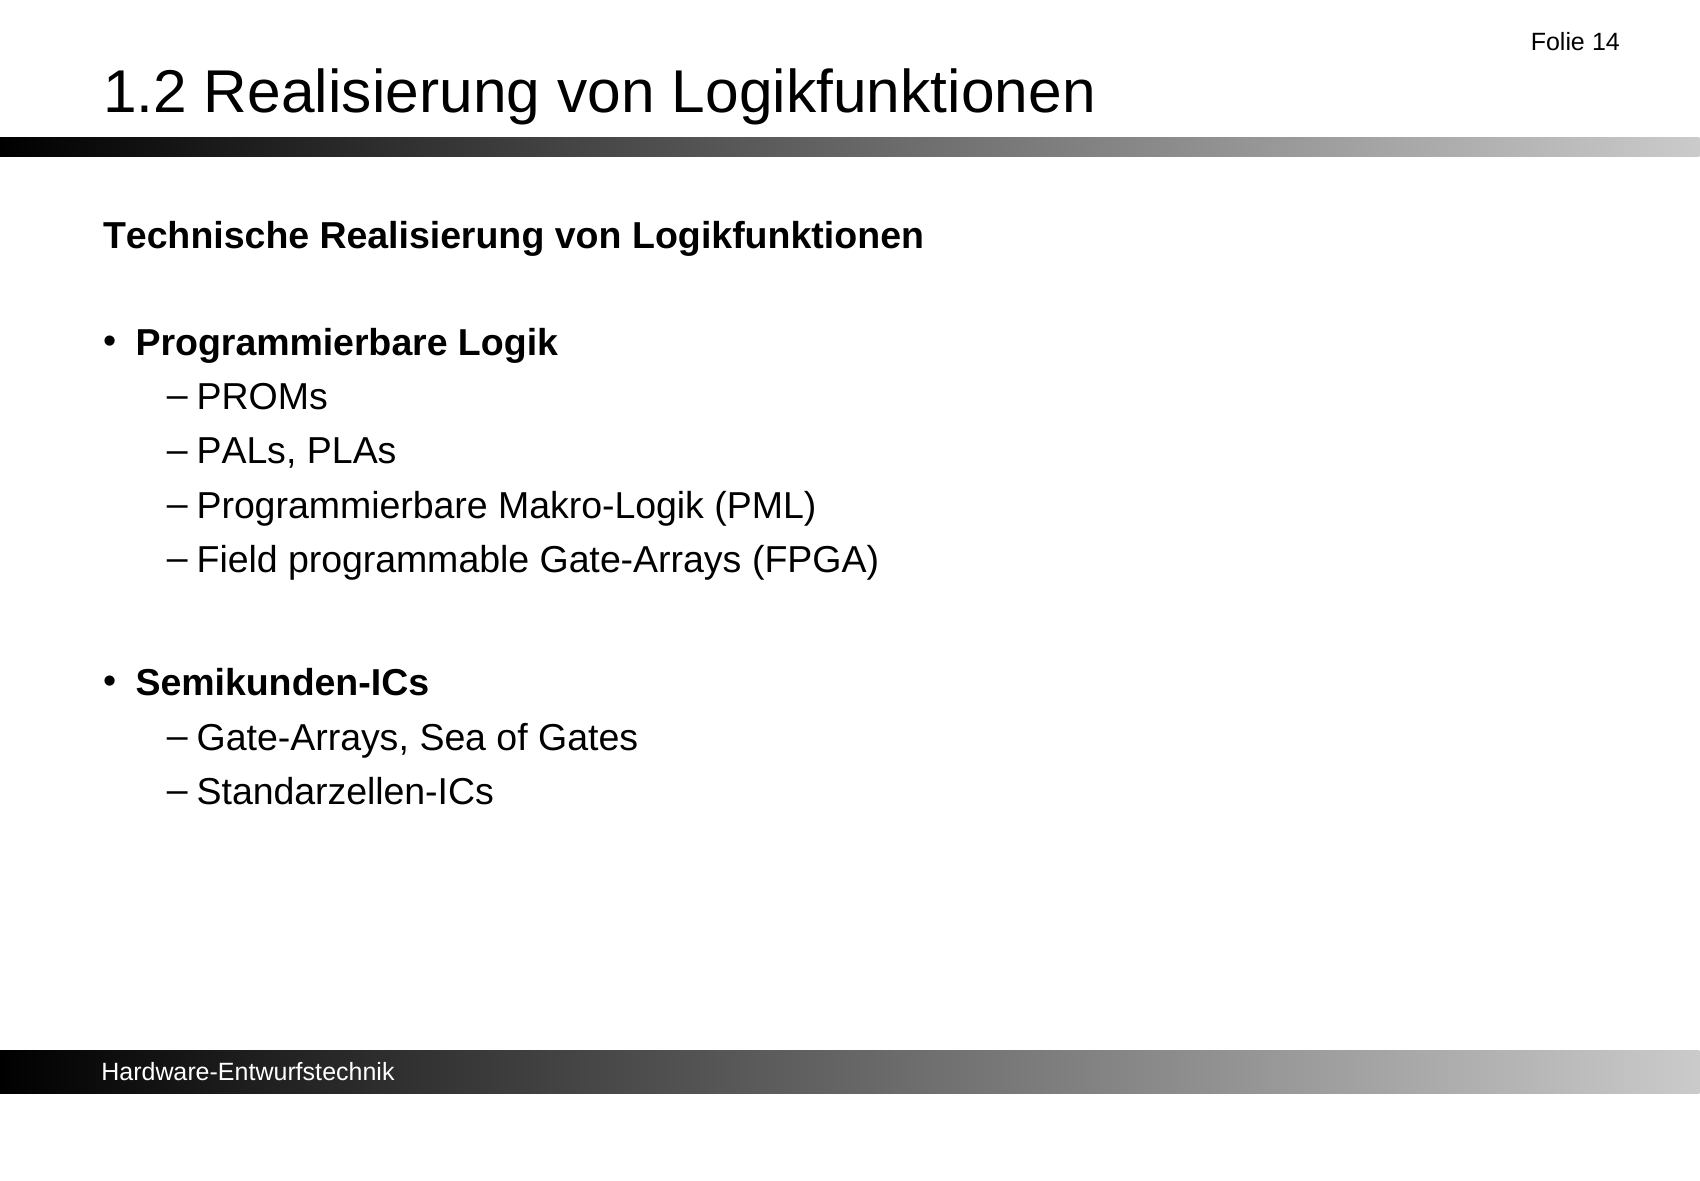

# 1.2 Realisierung von Logikfunktionen
Technische Realisierung von Logikfunktionen
Programmierbare Logik
PROMs
PALs, PLAs
Programmierbare Makro-Logik (PML)
Field programmable Gate-Arrays (FPGA)
Semikunden-ICs
Gate-Arrays, Sea of Gates
Standarzellen-ICs